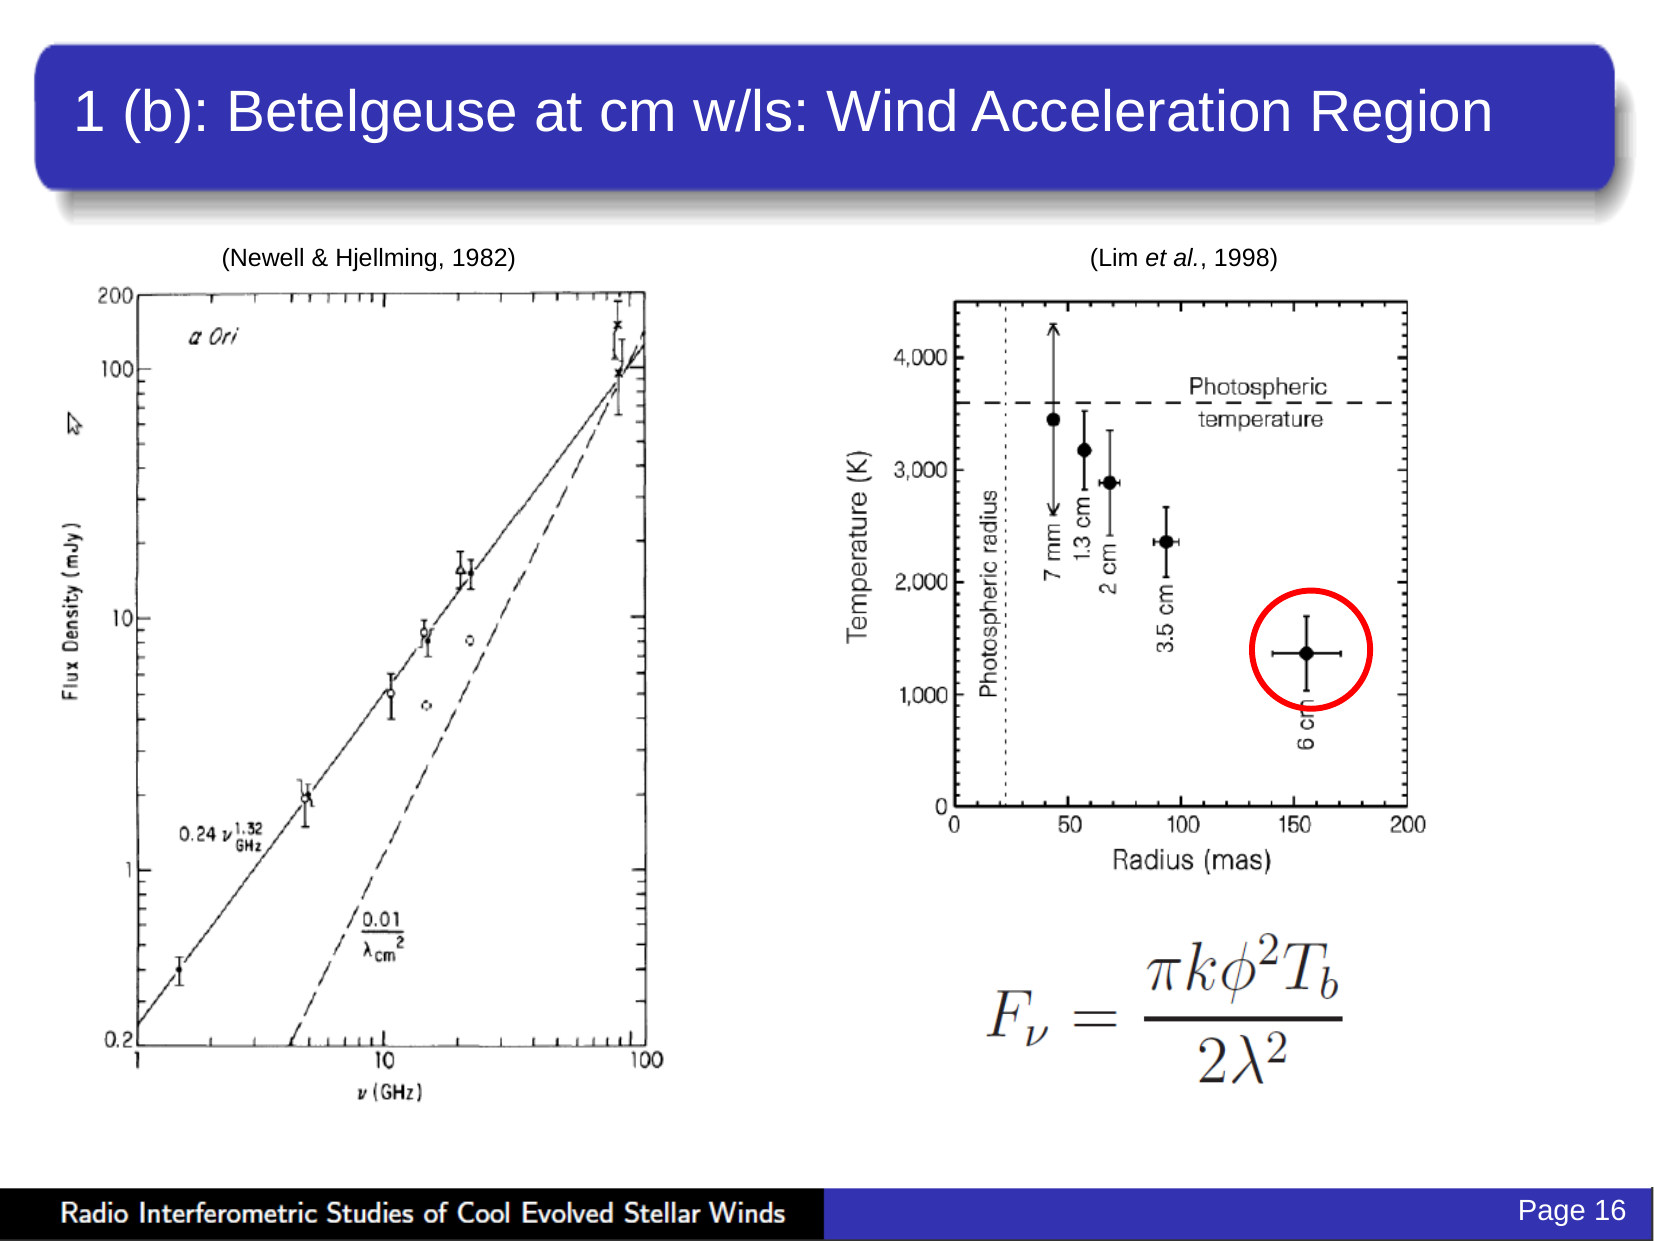

1 (b): Betelgeuse at cm w/ls: Wind Acceleration Region
(Newell & Hjellming, 1982)
(Lim et al., 1998)
Page 16